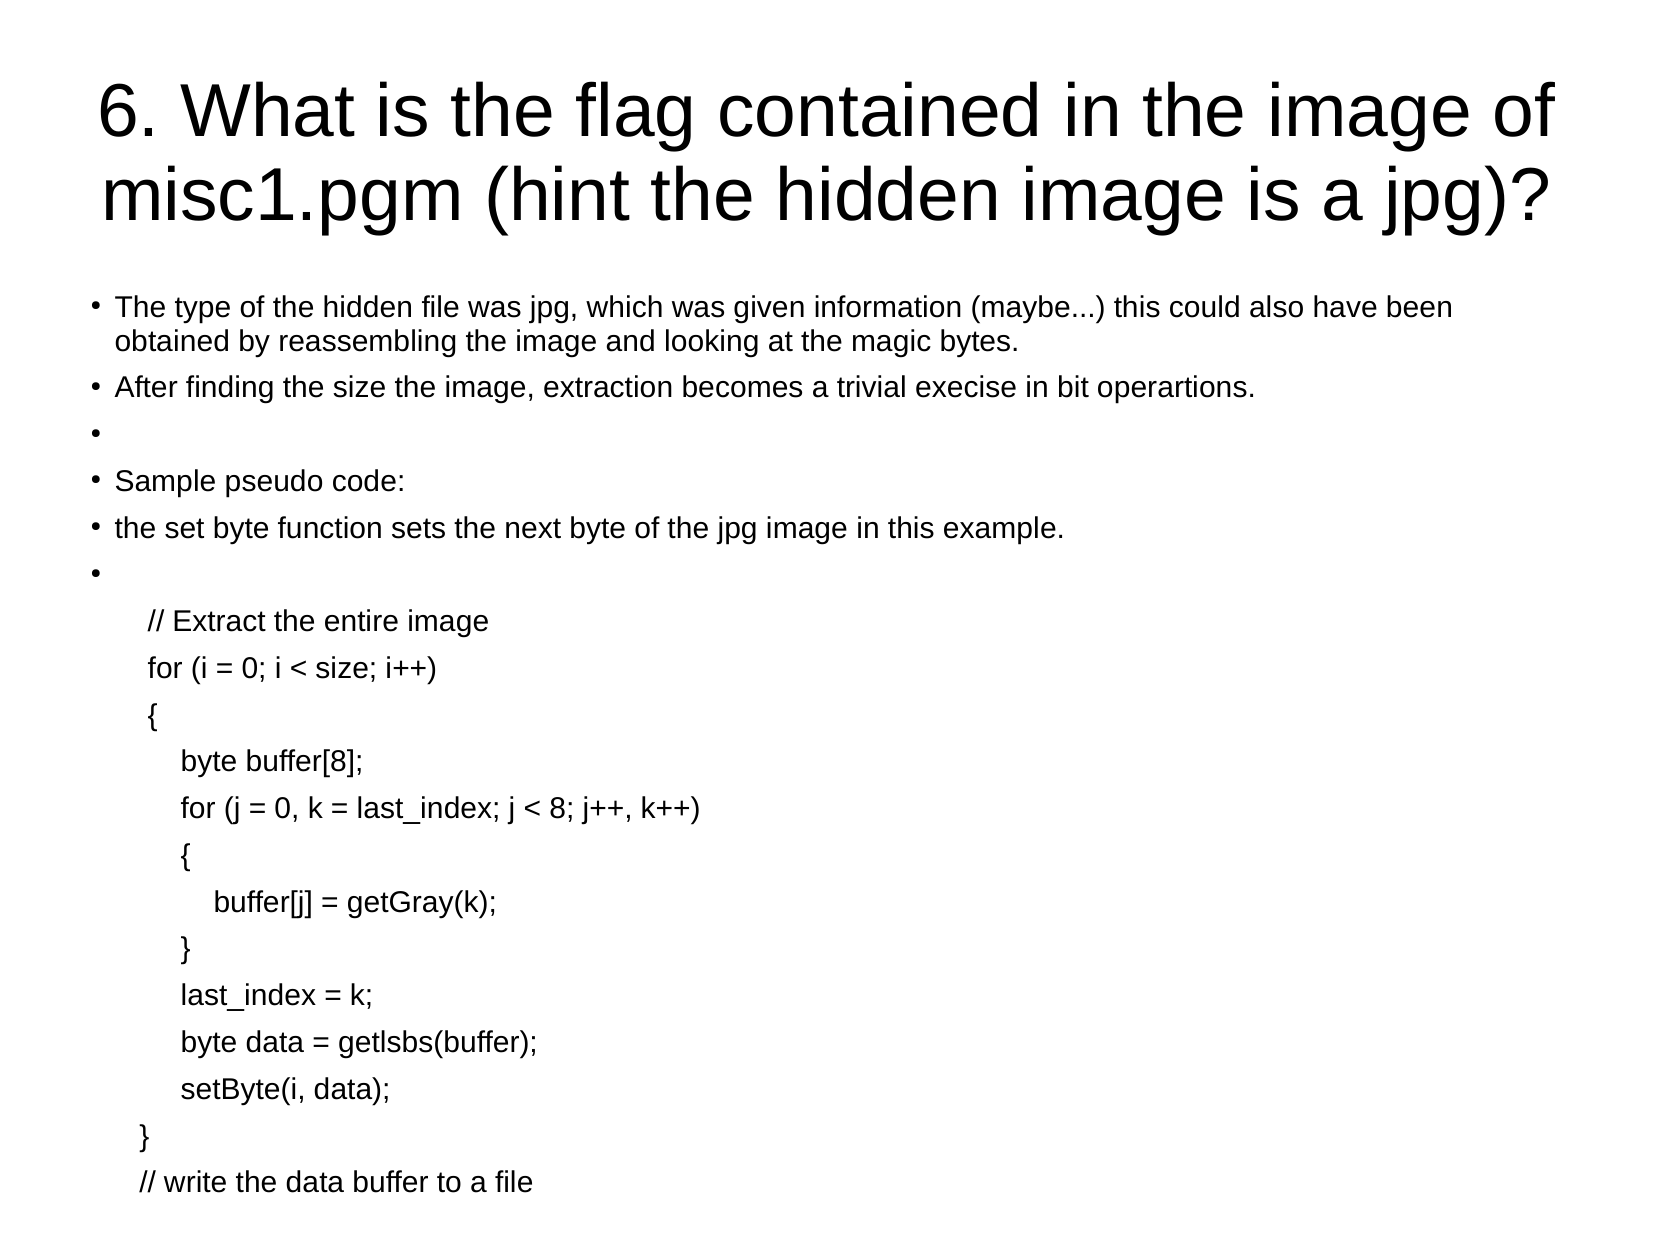

# 6. What is the flag contained in the image of misc1.pgm (hint the hidden image is a jpg)?
The type of the hidden file was jpg, which was given information (maybe...) this could also have been obtained by reassembling the image and looking at the magic bytes.
After finding the size the image, extraction becomes a trivial execise in bit operartions.
Sample pseudo code:
the set byte function sets the next byte of the jpg image in this example.
 // Extract the entire image
 for (i = 0; i < size; i++)
 {
 byte buffer[8];
 for (j = 0, k = last_index; j < 8; j++, k++)
 {
 buffer[j] = getGray(k);
 }
 last_index = k;
 byte data = getlsbs(buffer);
 setByte(i, data);
 }
 // write the data buffer to a file